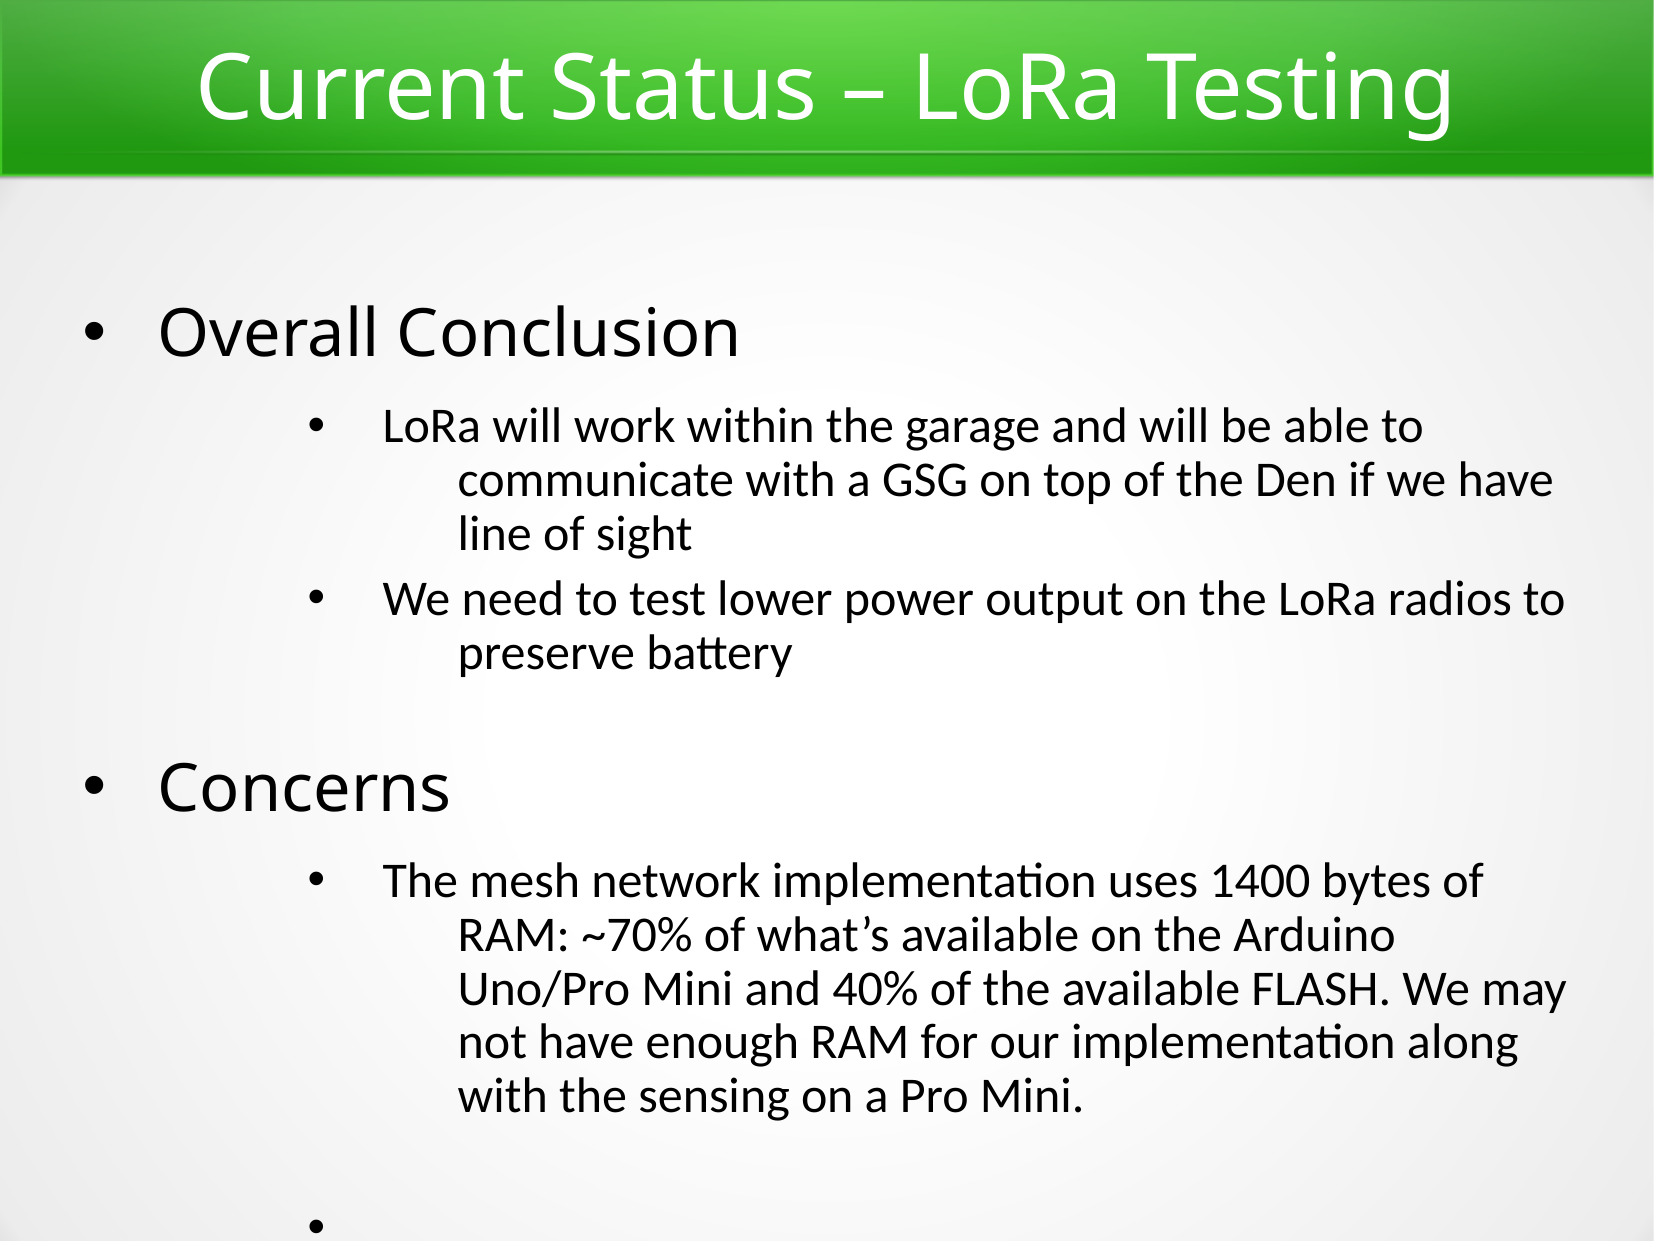

# Current Status – LoRa Testing
Overall Conclusion
LoRa will work within the garage and will be able to communicate with a GSG on top of the Den if we have line of sight
We need to test lower power output on the LoRa radios to preserve battery
Concerns
The mesh network implementation uses 1400 bytes of RAM: ~70% of what’s available on the Arduino Uno/Pro Mini and 40% of the available FLASH. We may not have enough RAM for our implementation along with the sensing on a Pro Mini.